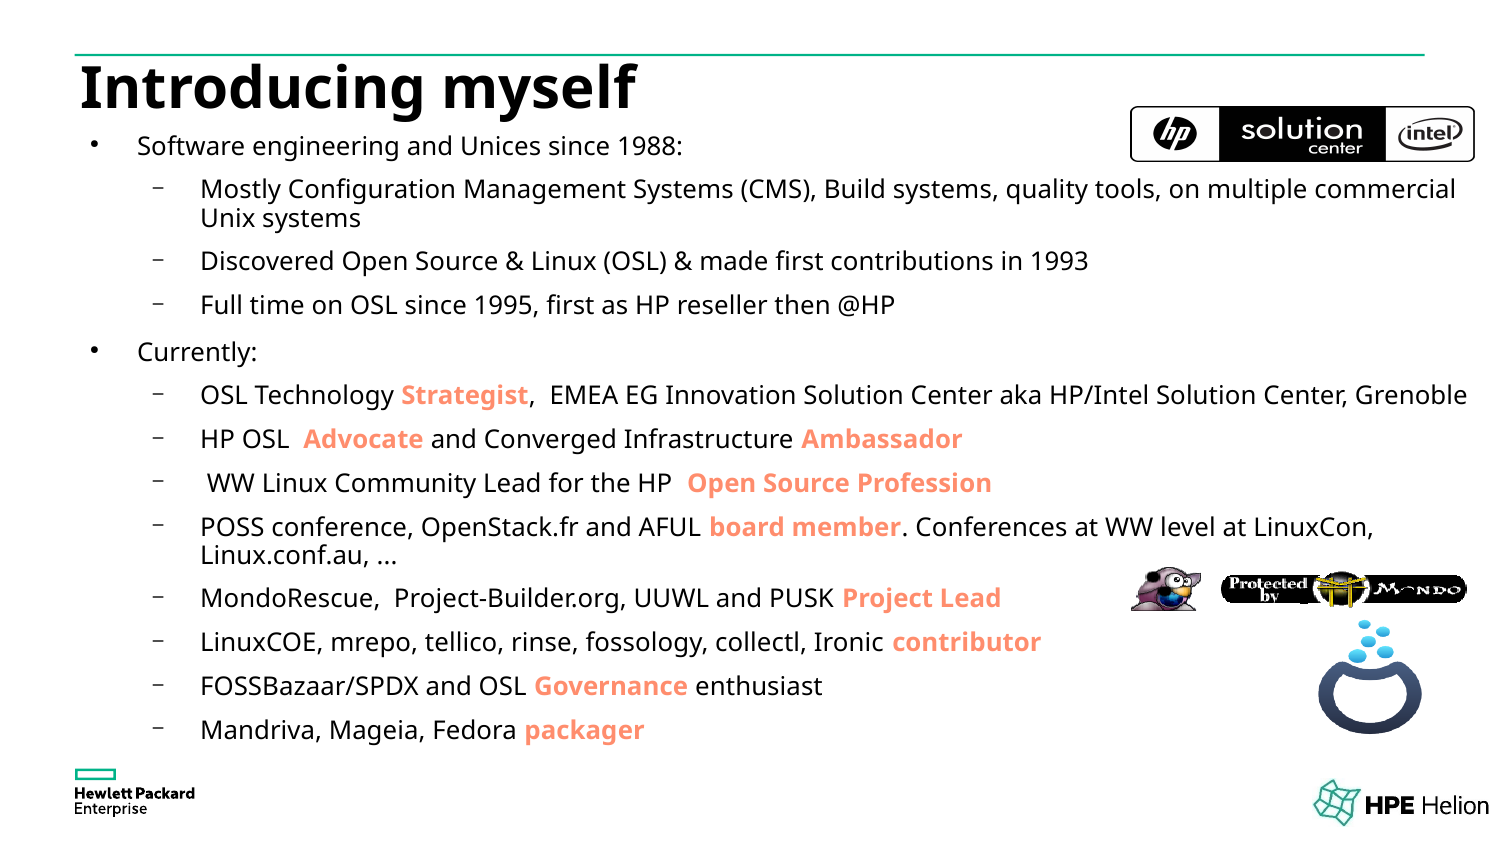

# Introducing myself
Software engineering and Unices since 1988:
Mostly Configuration Management Systems (CMS), Build systems, quality tools, on multiple commercial Unix systems
Discovered Open Source & Linux (OSL) & made first contributions in 1993
Full time on OSL since 1995, first as HP reseller then @HP
Currently:
OSL Technology Strategist, EMEA EG Innovation Solution Center aka HP/Intel Solution Center, Grenoble
HP OSL Advocate and Converged Infrastructure Ambassador
 WW Linux Community Lead for the HP Open Source Profession
POSS conference, OpenStack.fr and AFUL board member. Conferences at WW level at LinuxCon, Linux.conf.au, ...
MondoRescue, Project-Builder.org, UUWL and PUSK Project Lead
LinuxCOE, mrepo, tellico, rinse, fossology, collectl, Ironic contributor
FOSSBazaar/SPDX and OSL Governance enthusiast
Mandriva, Mageia, Fedora packager